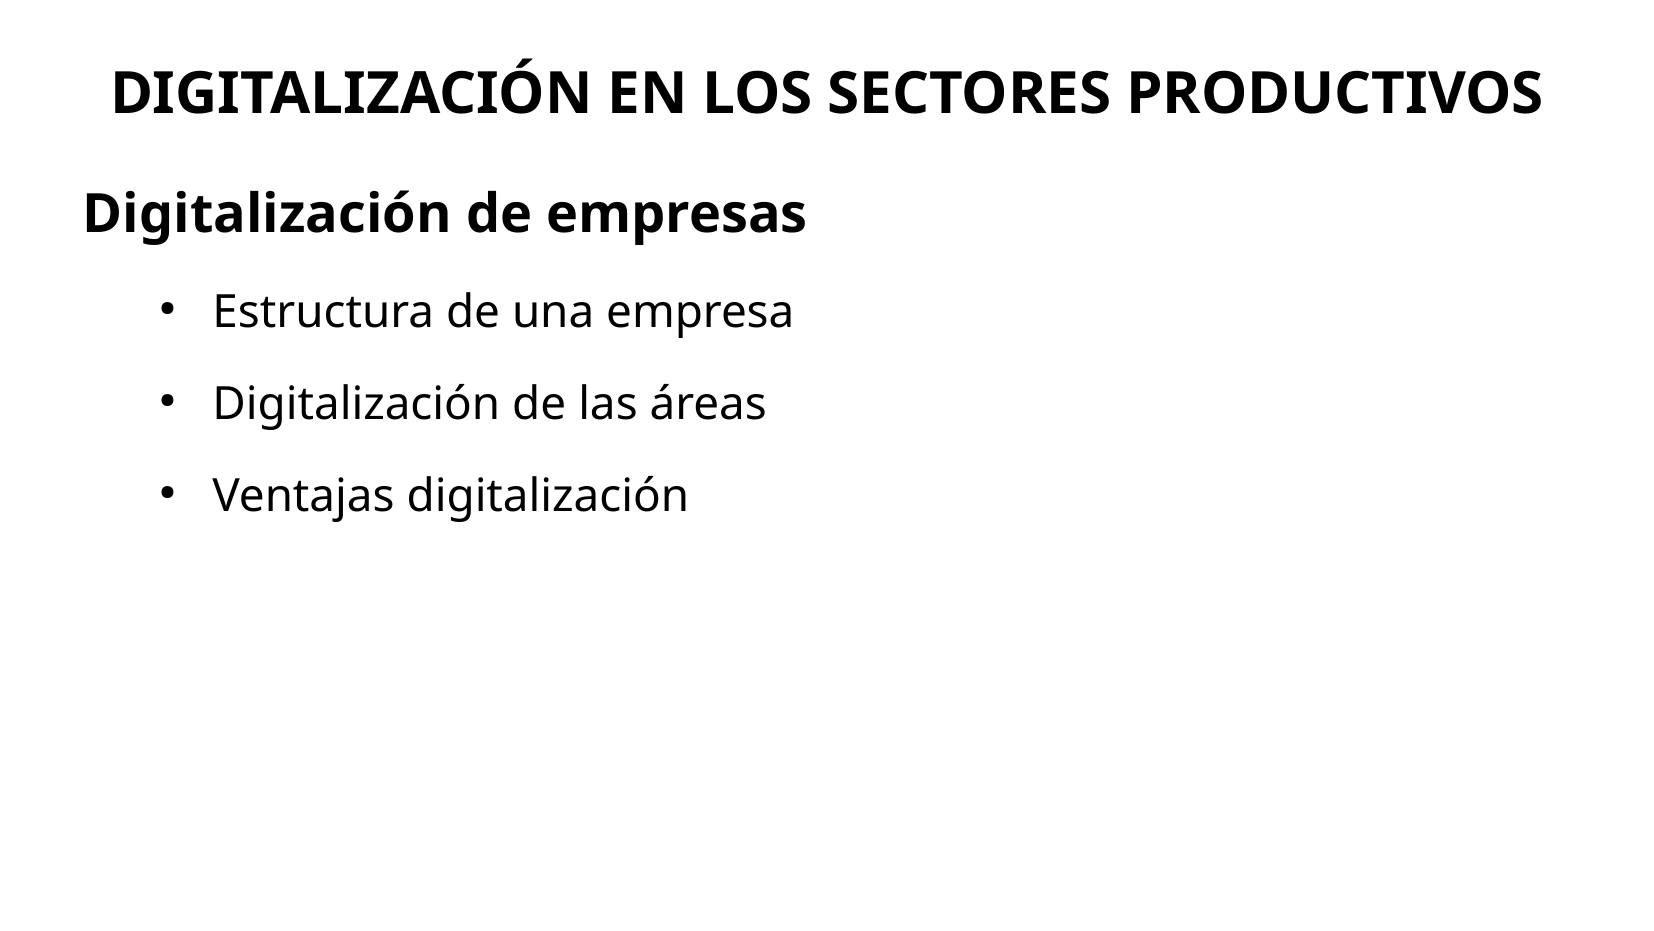

# DIGITALIZACIÓN EN LOS SECTORES PRODUCTIVOS
Digitalización de empresas
Estructura de una empresa
Digitalización de las áreas
Ventajas digitalización